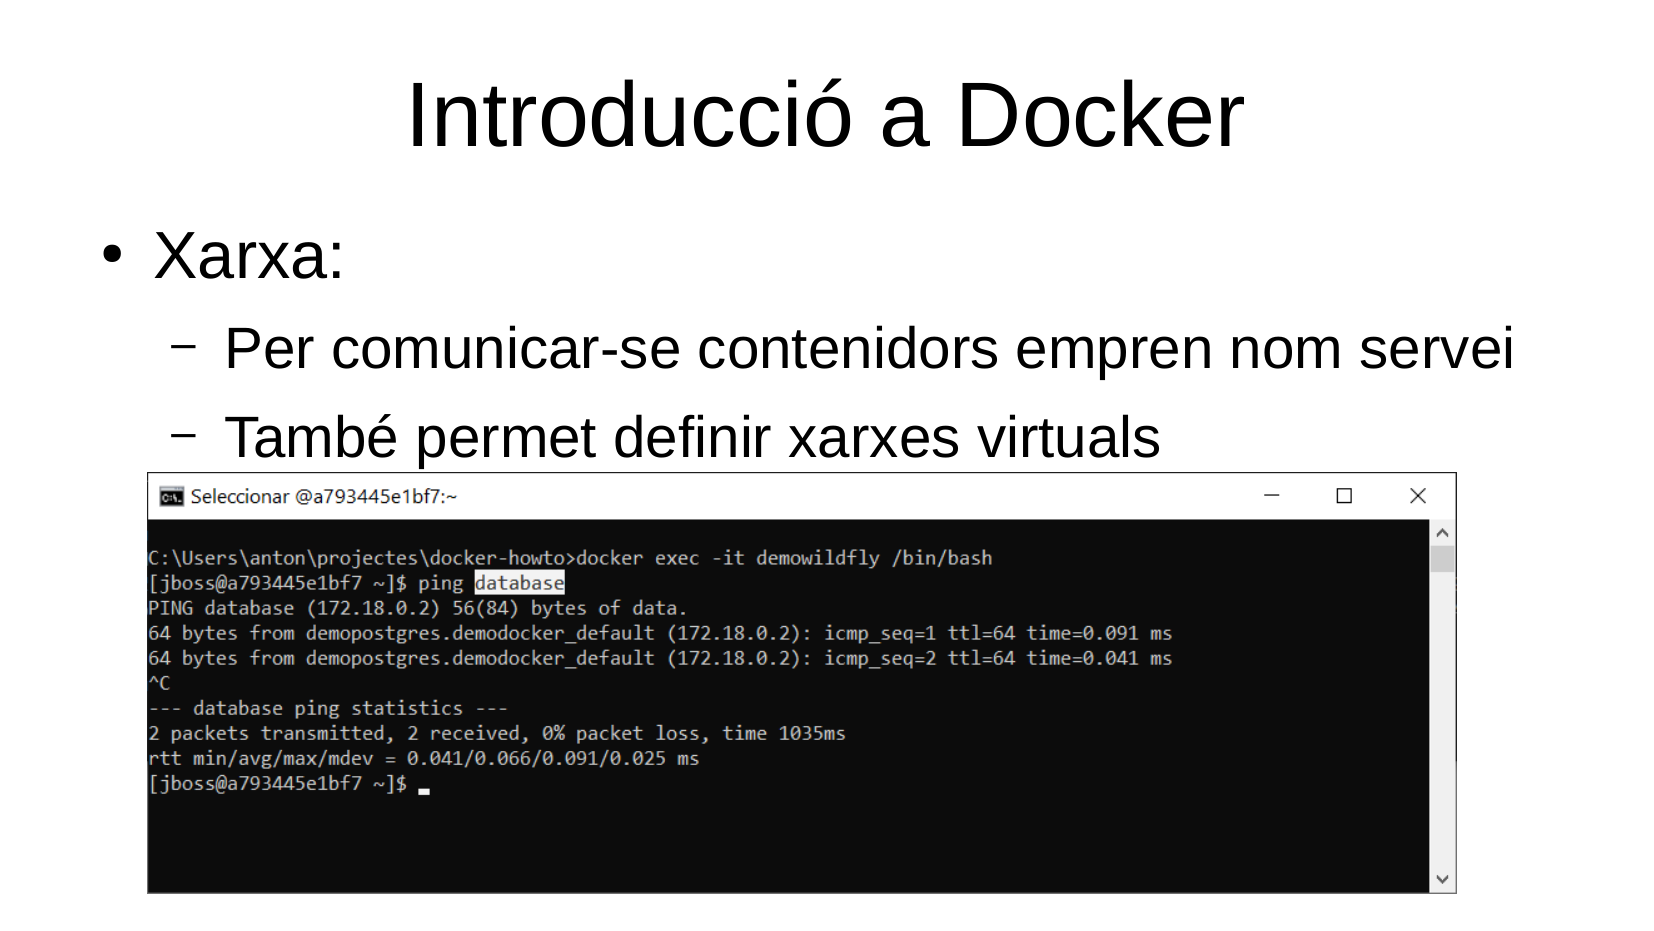

# Introducció a Docker
Xarxa:
Per comunicar-se contenidors empren nom servei
També permet definir xarxes virtuals